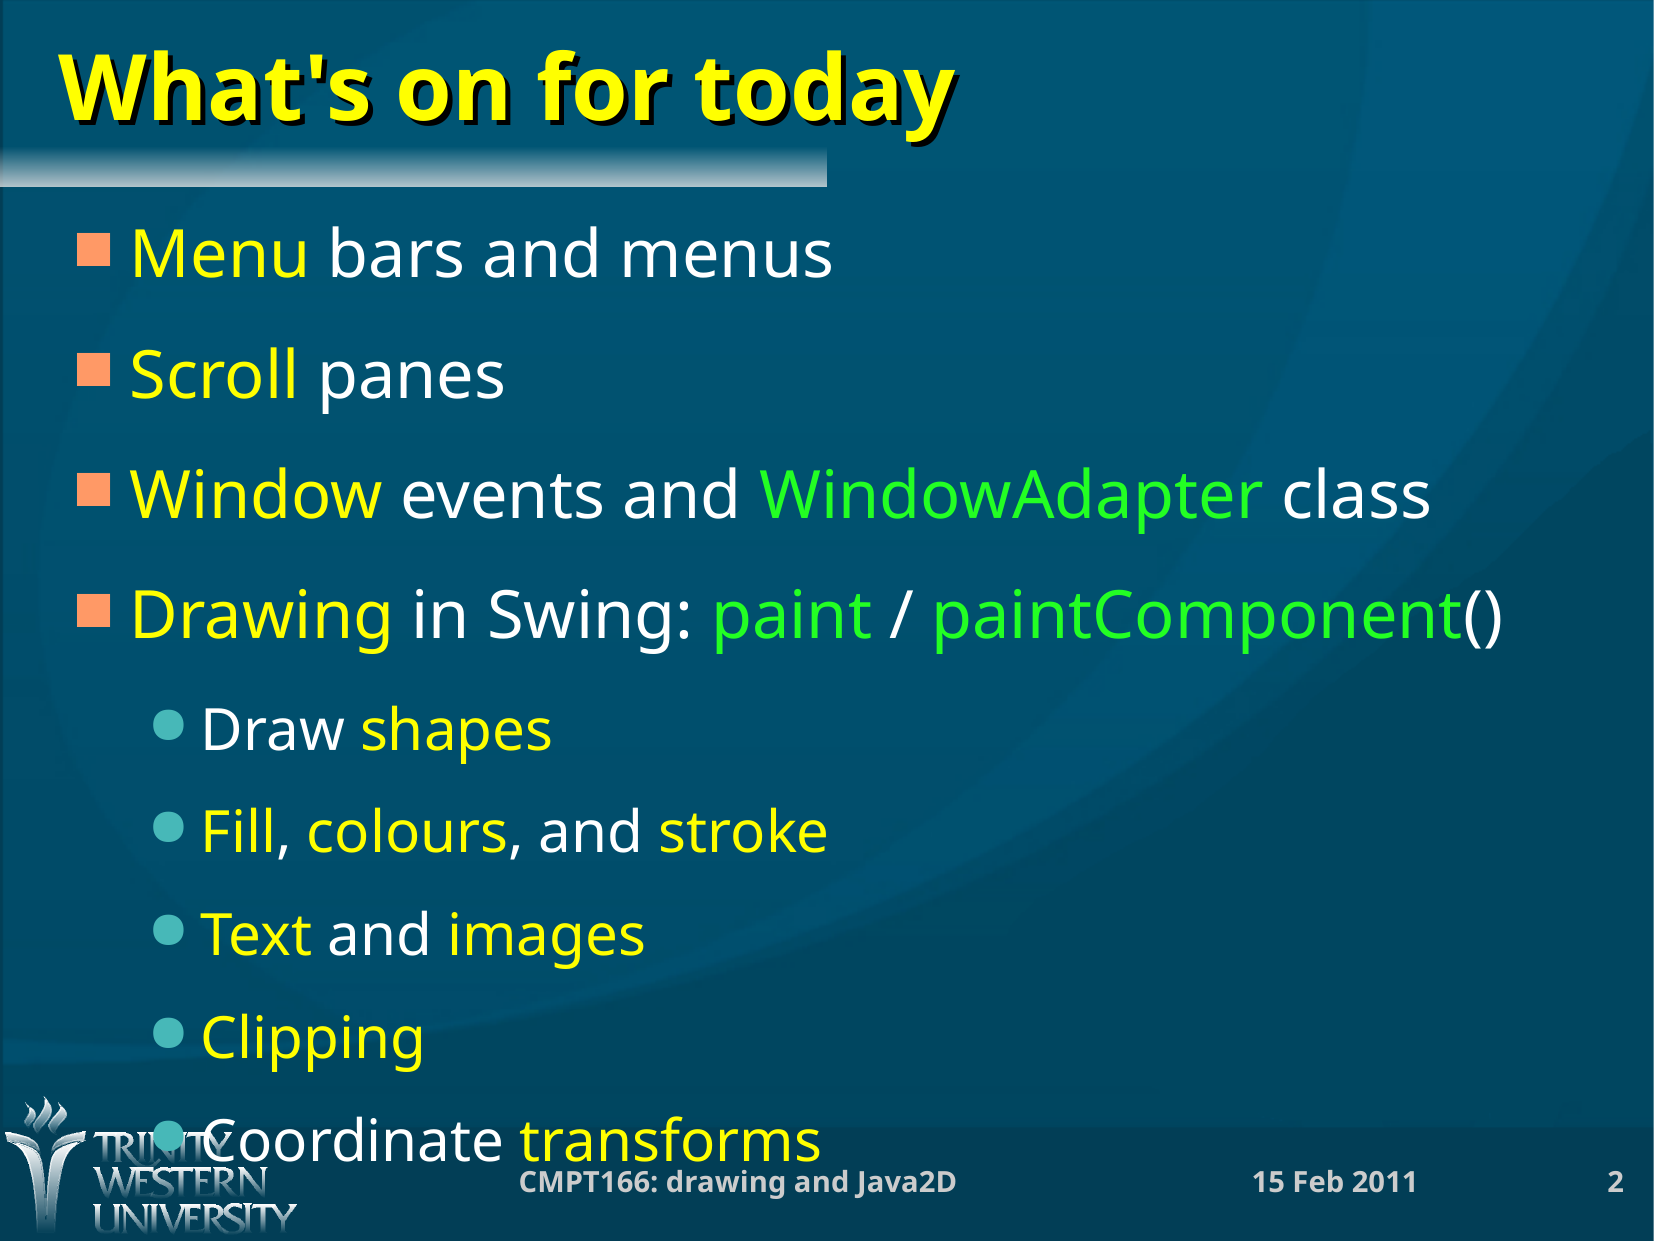

# What's on for today
Menu bars and menus
Scroll panes
Window events and WindowAdapter class
Drawing in Swing: paint / paintComponent()
Draw shapes
Fill, colours, and stroke
Text and images
Clipping
Coordinate transforms
CMPT166: drawing and Java2D
15 Feb 2011
2